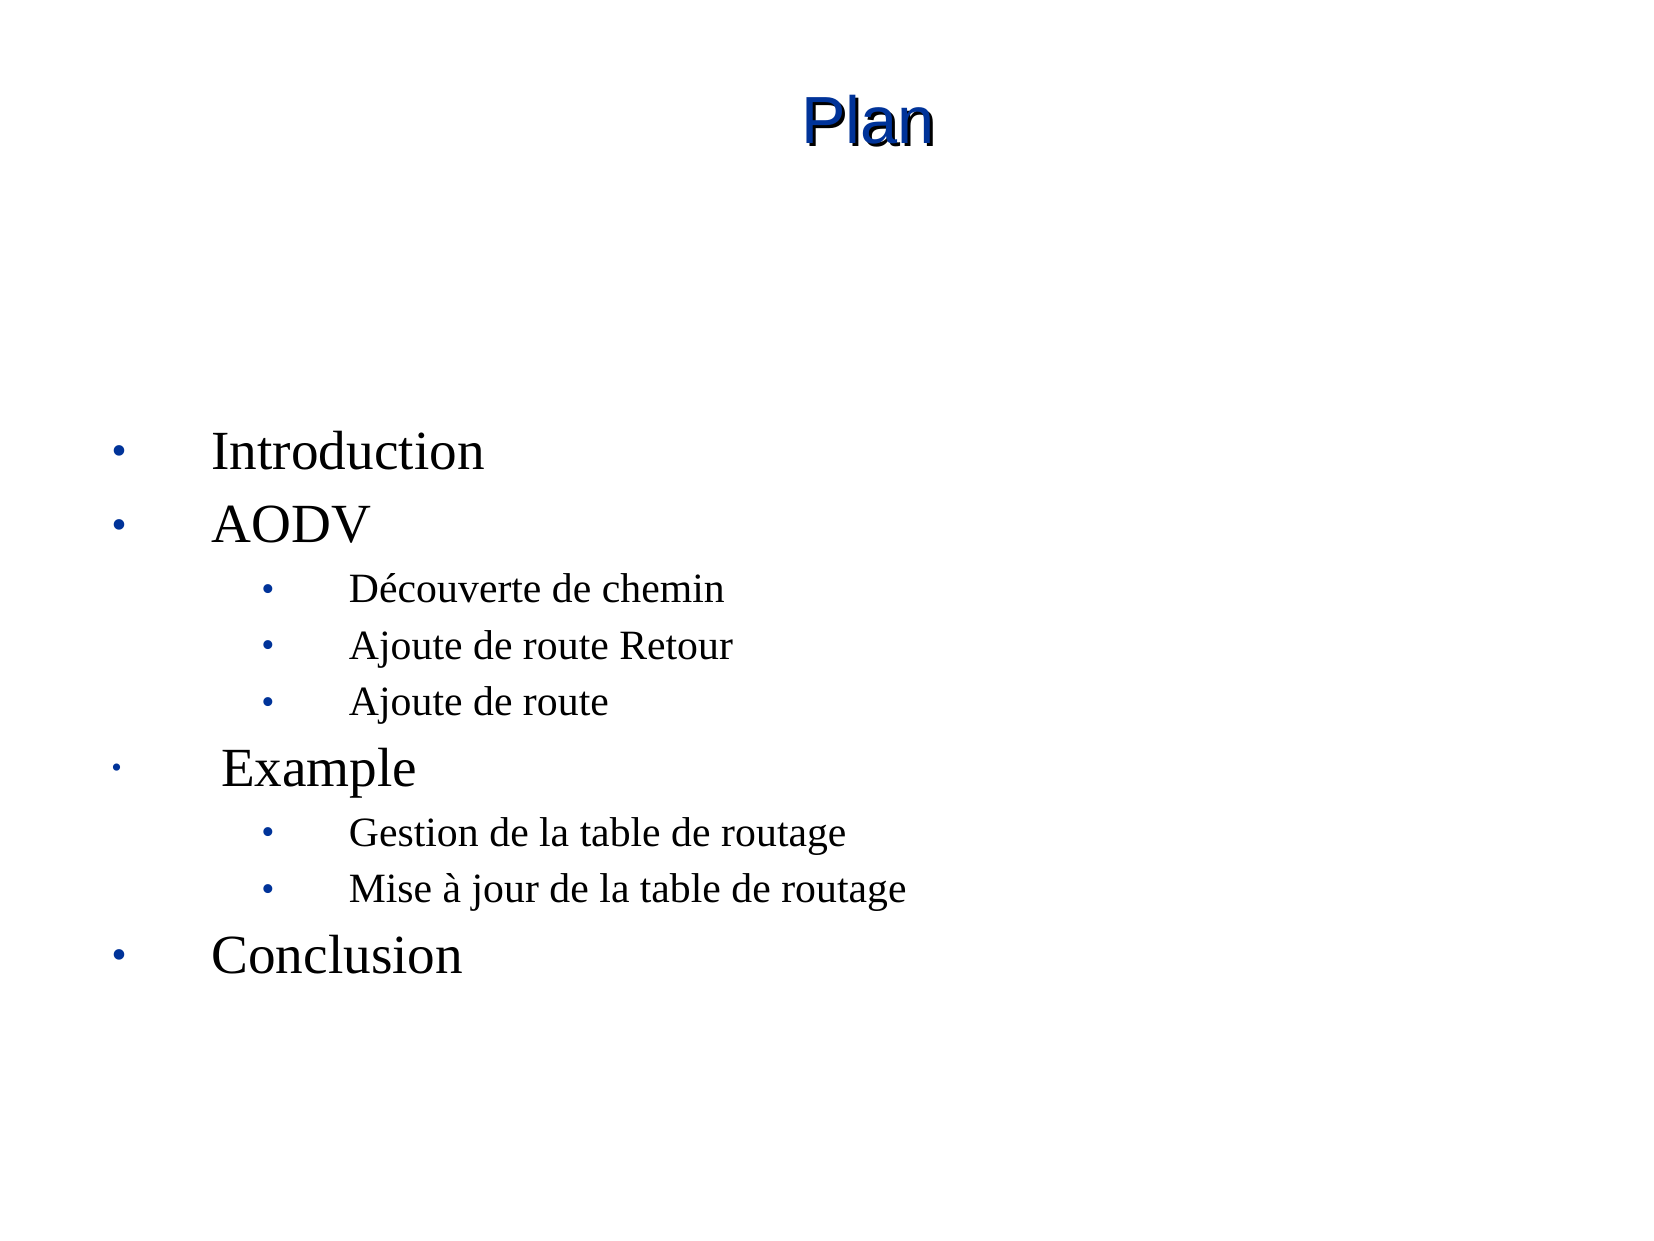

# Plan
Introduction
AODV
Découverte de chemin
Ajoute de route Retour
Ajoute de route
 Example
Gestion de la table de routage
Mise à jour de la table de routage
Conclusion